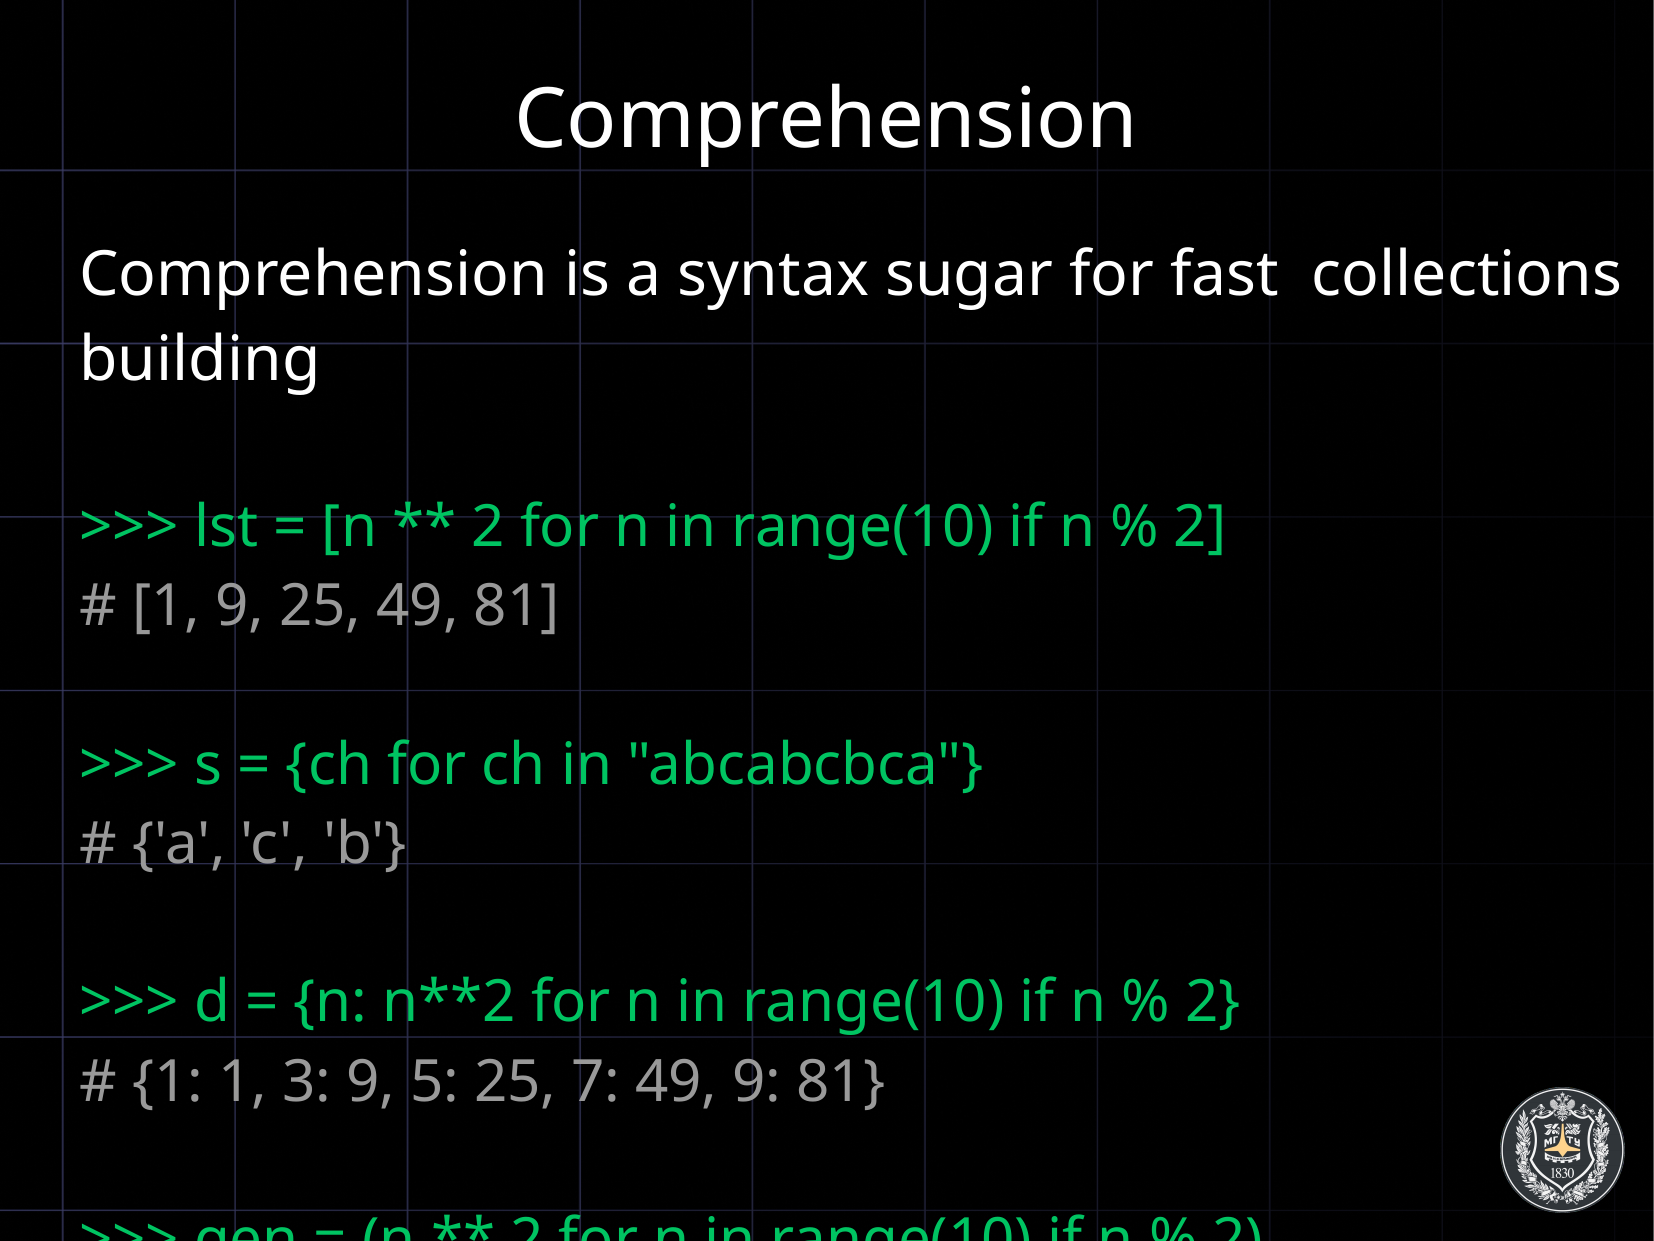

# Comprehension
Comprehension is a syntax sugar for fast collections building
>>> lst = [n ** 2 for n in range(10) if n % 2]
# [1, 9, 25, 49, 81]
>>> s = {ch for ch in "abcabcbca"}
# {'a', 'c', 'b'}
>>> d = {n: n**2 for n in range(10) if n % 2}
# {1: 1, 3: 9, 5: 25, 7: 49, 9: 81}
>>> gen = (n ** 2 for n in range(10) if n % 2)
# it’s not a tuple!!!